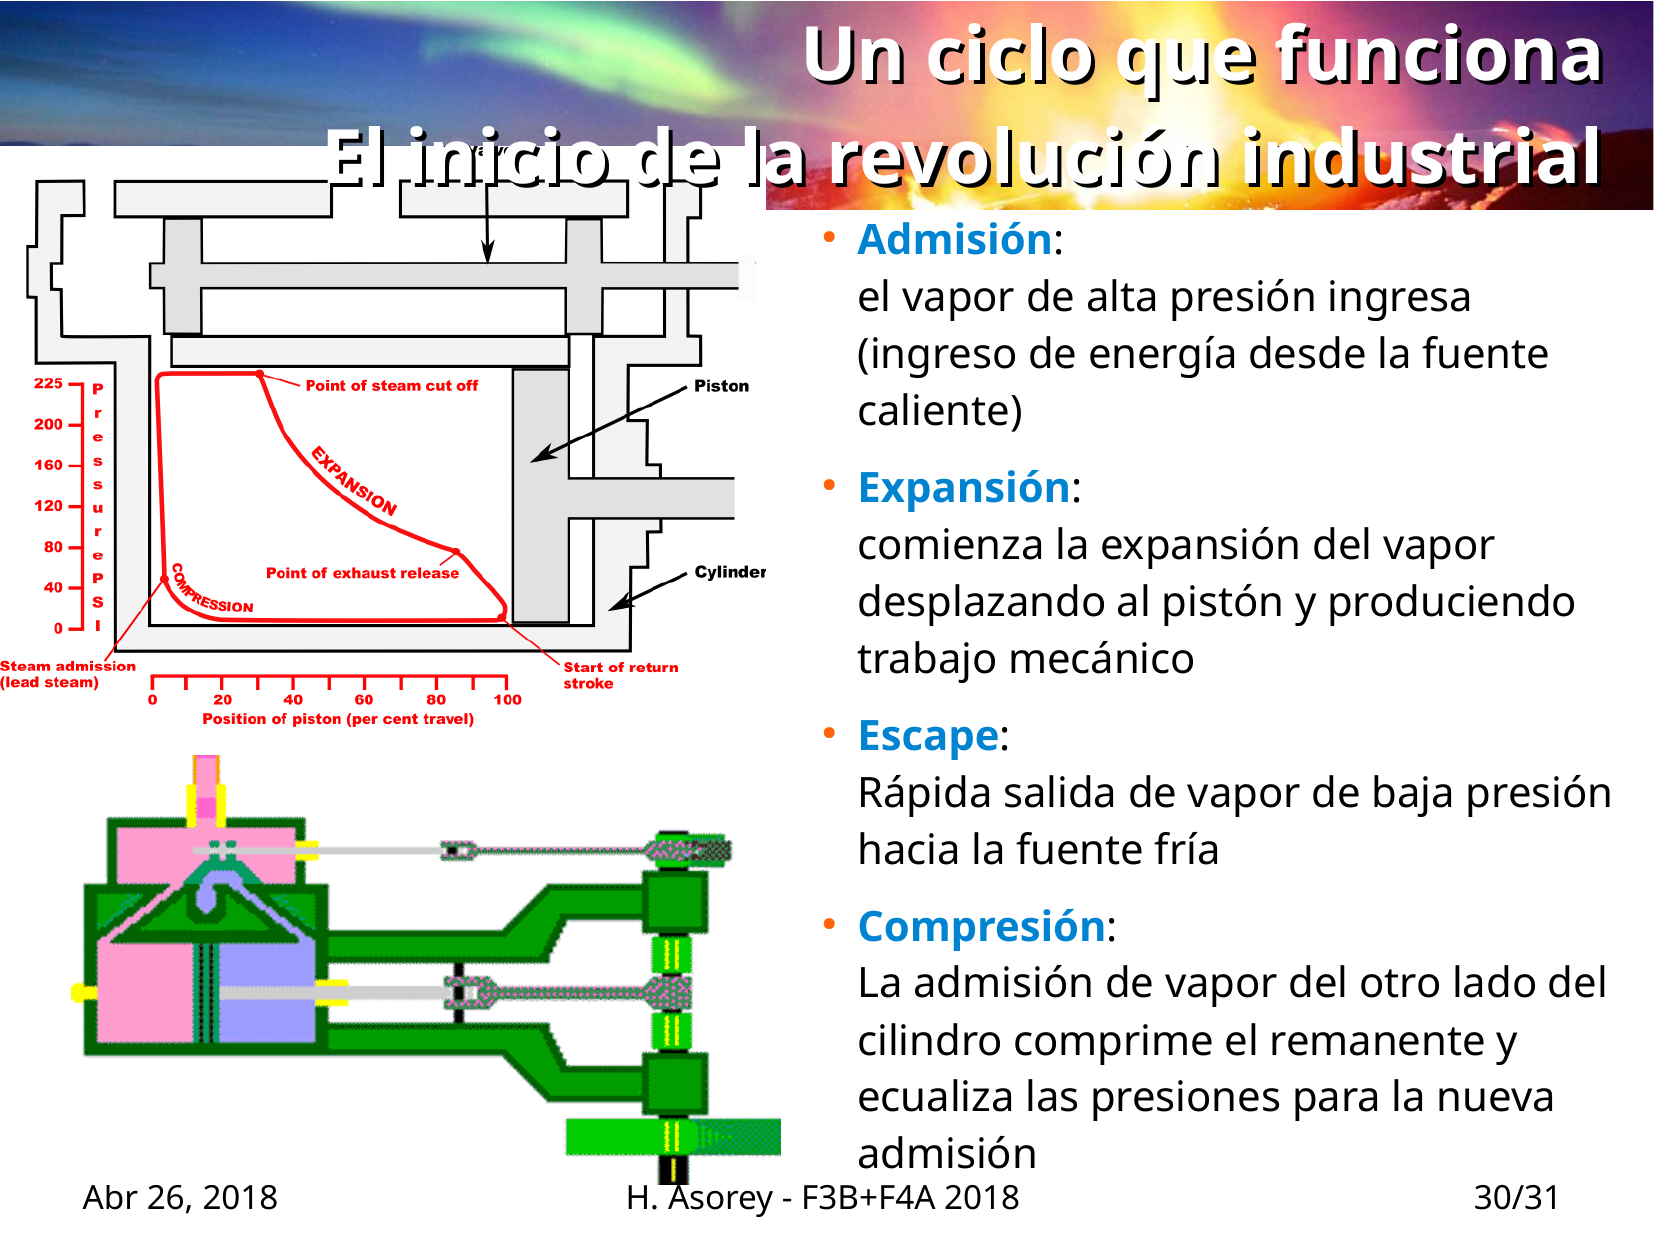

# Un ciclo que funciona El inicio de la revolución industrial
Admisión:
el vapor de alta presión ingresa (ingreso de energía desde la fuente caliente)
Expansión:
comienza la expansión del vapor desplazando al pistón y produciendo trabajo mecánico
Escape:
Rápida salida de vapor de baja presión hacia la fuente fría
Compresión:
La admisión de vapor del otro lado del cilindro comprime el remanente y ecualiza las presiones para la nueva admisión
Abr 26, 2018
H. Asorey - F3B+F4A 2018
30